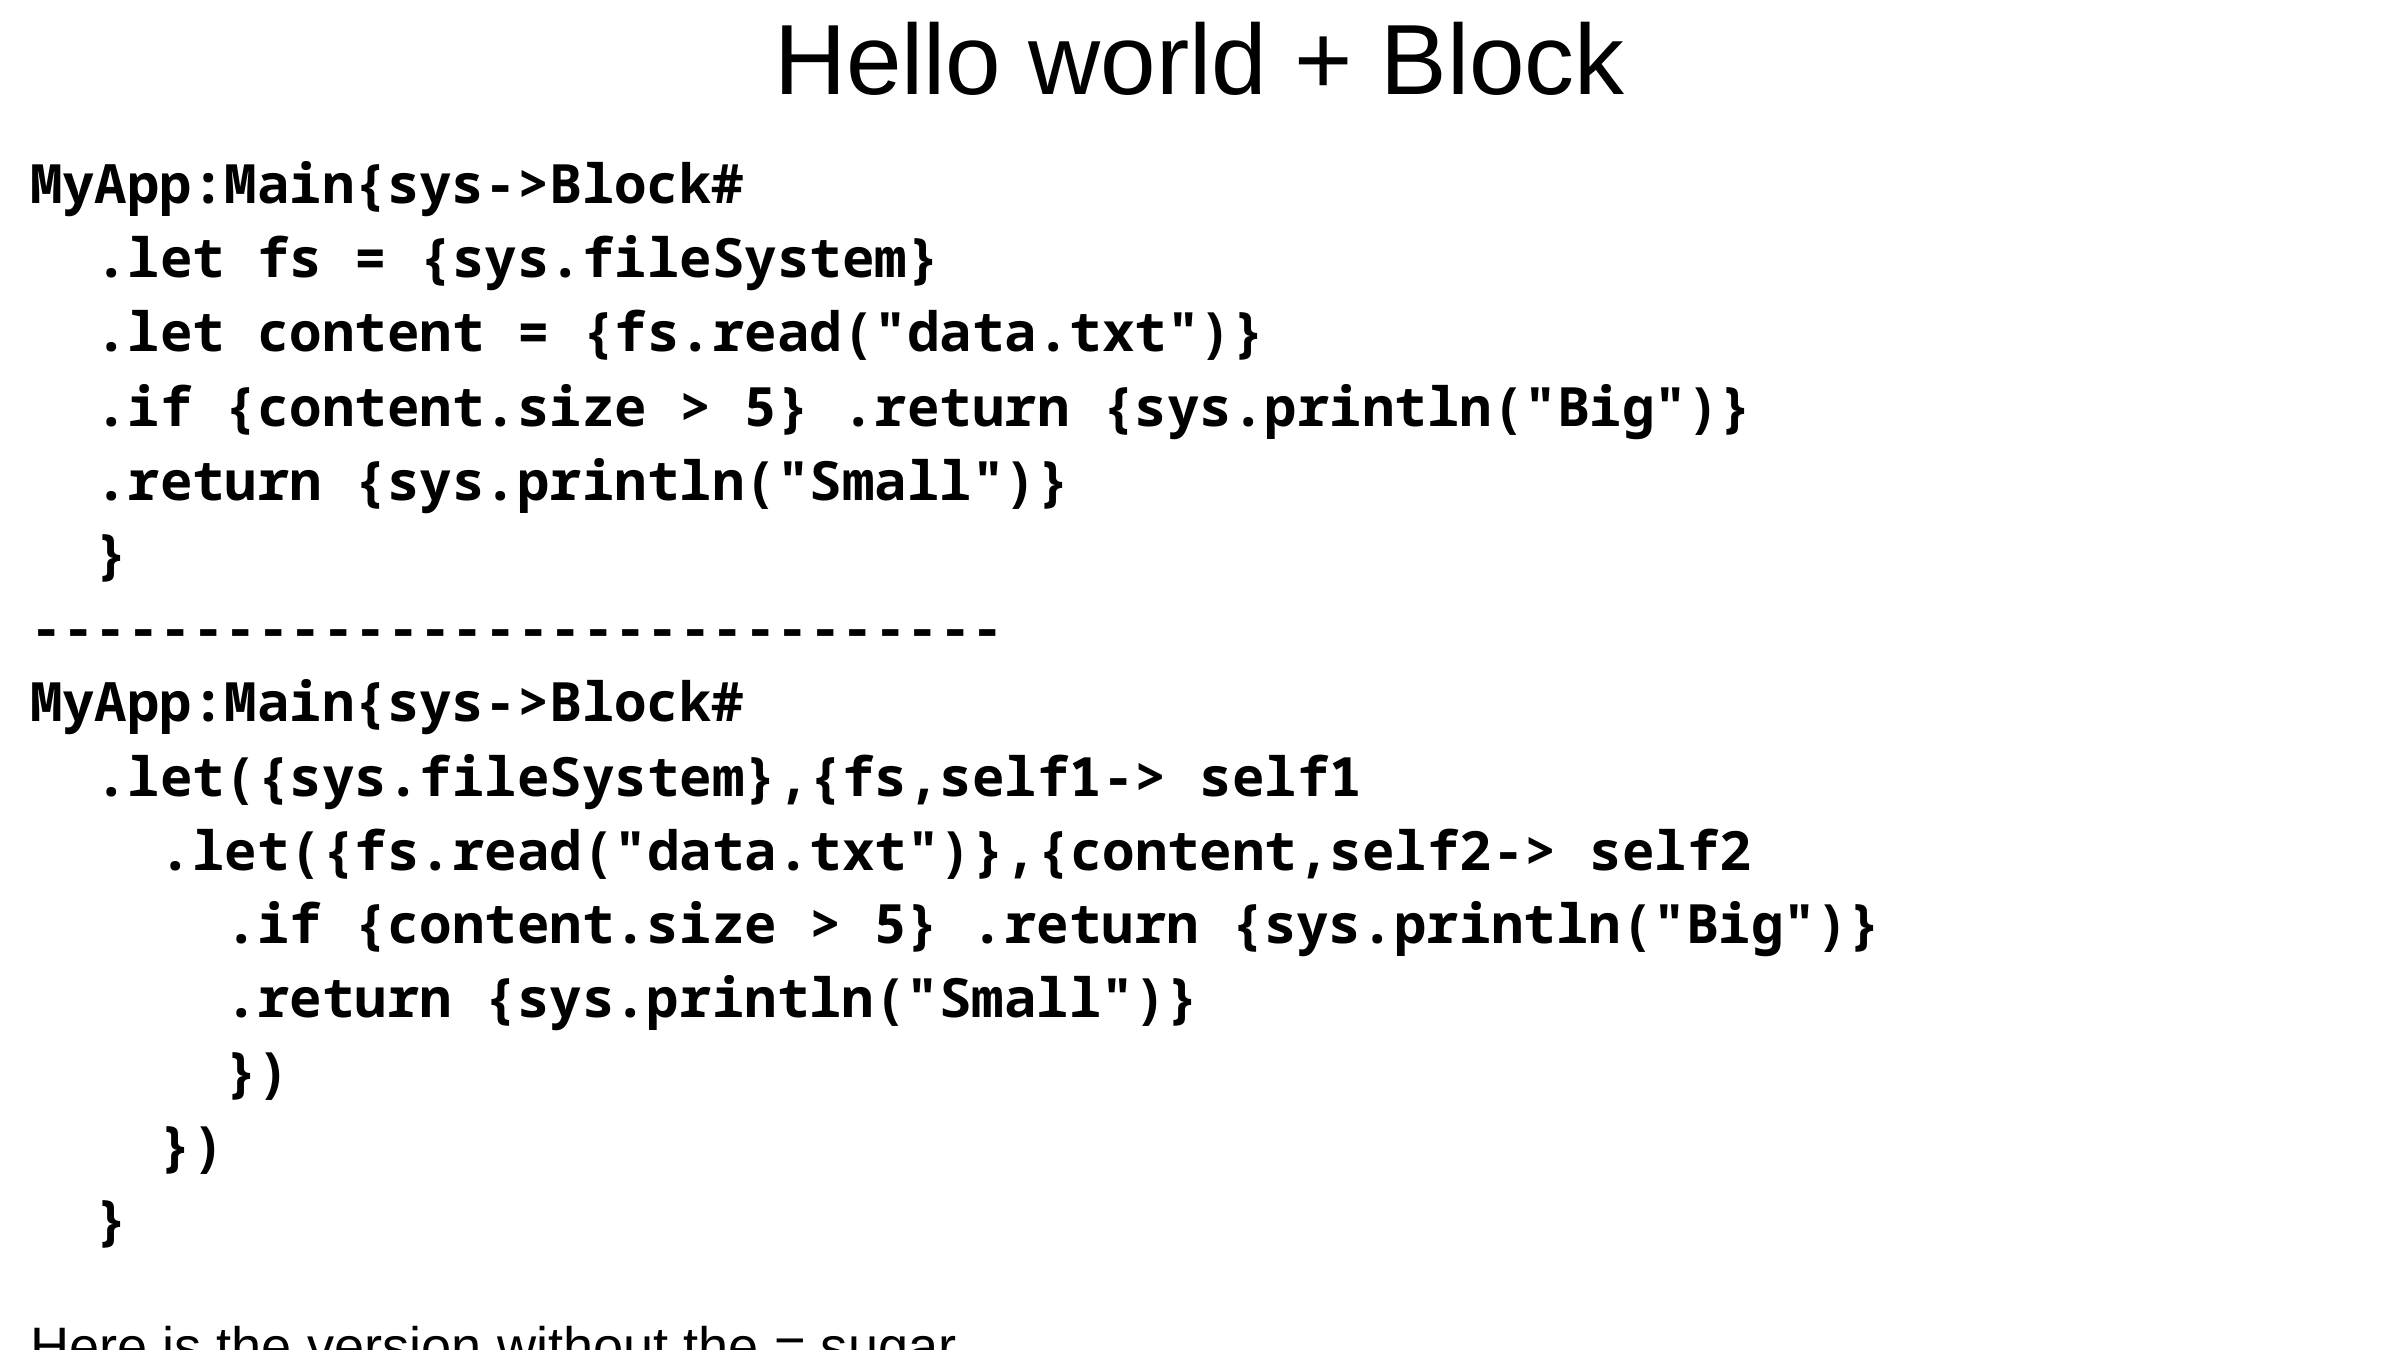

# Hello world + Block
MyApp:Main{sys->Block#
 .let fs = {sys.fileSystem}
 .let content = {fs.read("data.txt")}
 .if {content.size > 5} .return {sys.println("Big")}
 .return {sys.println("Small")}
 }
------------------------------
MyApp:Main{sys->Block#
 .let({sys.fileSystem},{fs,self1-> self1
 .let({fs.read("data.txt")},{content,self2-> self2
 .if {content.size > 5} .return {sys.println("Big")}
 .return {sys.println("Small")}
 })
 })
 }
Here is the version without the = sugar.
As you can see, local variables are encoded with nested object literals.